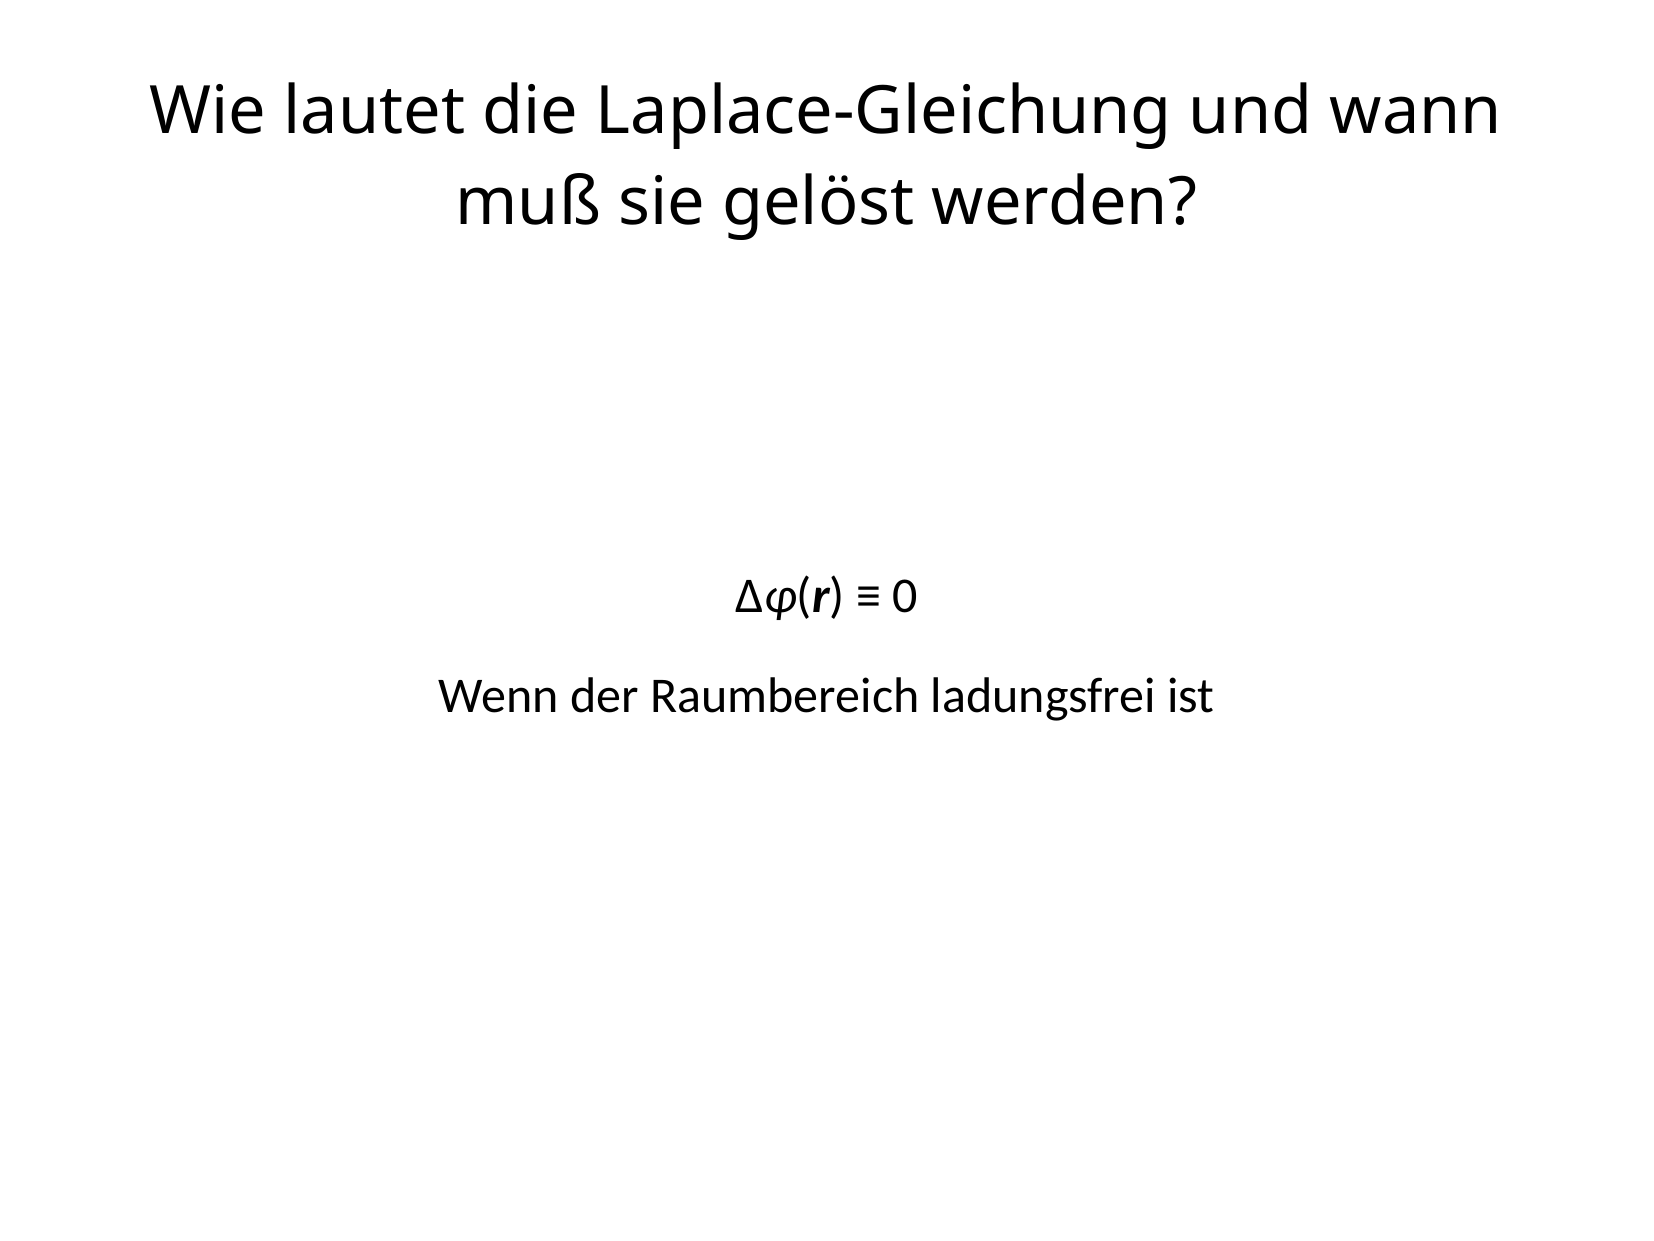

# Wie lautet die Laplace-Gleichung und wann muß sie gelöst werden?
Δφ(r) ≡ 0
Wenn der Raumbereich ladungsfrei ist